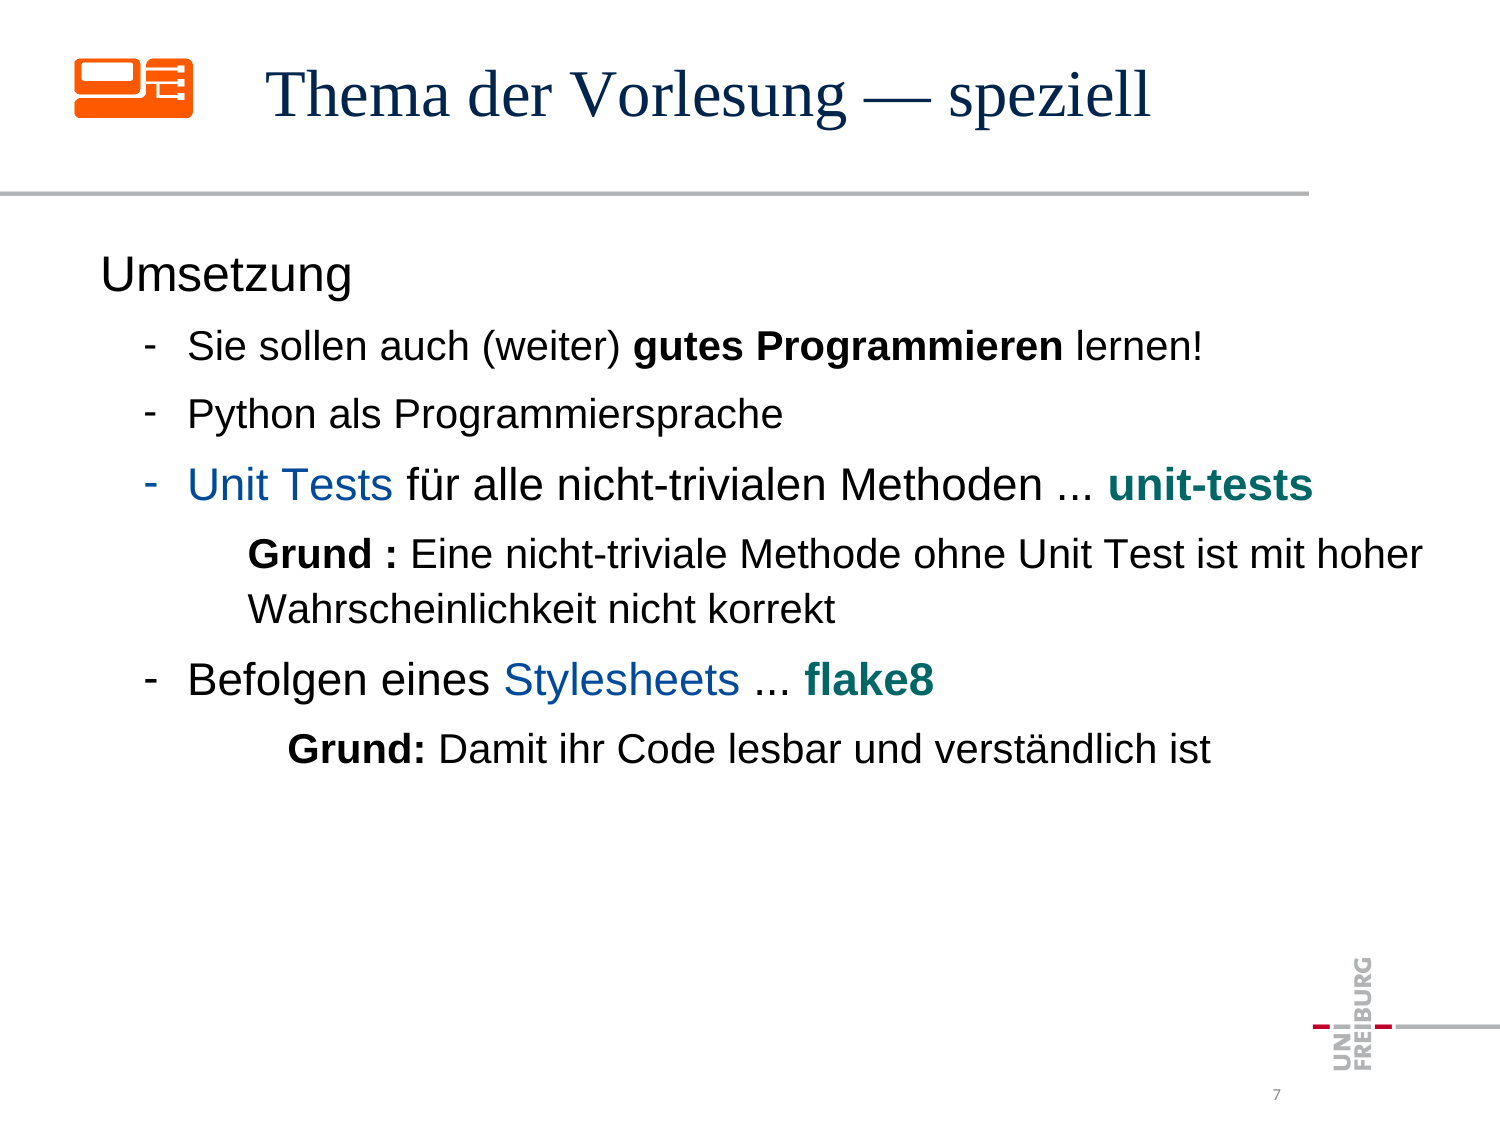

Thema der Vorlesung — speziell
Umsetzung
Sie sollen auch (weiter) gutes Programmieren lernen!
Python als Programmiersprache
Unit Tests für alle nicht-trivialen Methoden ... unit-tests
	Grund : Eine nicht-triviale Methode ohne Unit Test ist mit hoher Wahrscheinlichkeit nicht korrekt
Befolgen eines Stylesheets ... flake8
Grund: Damit ihr Code lesbar und verständlich ist